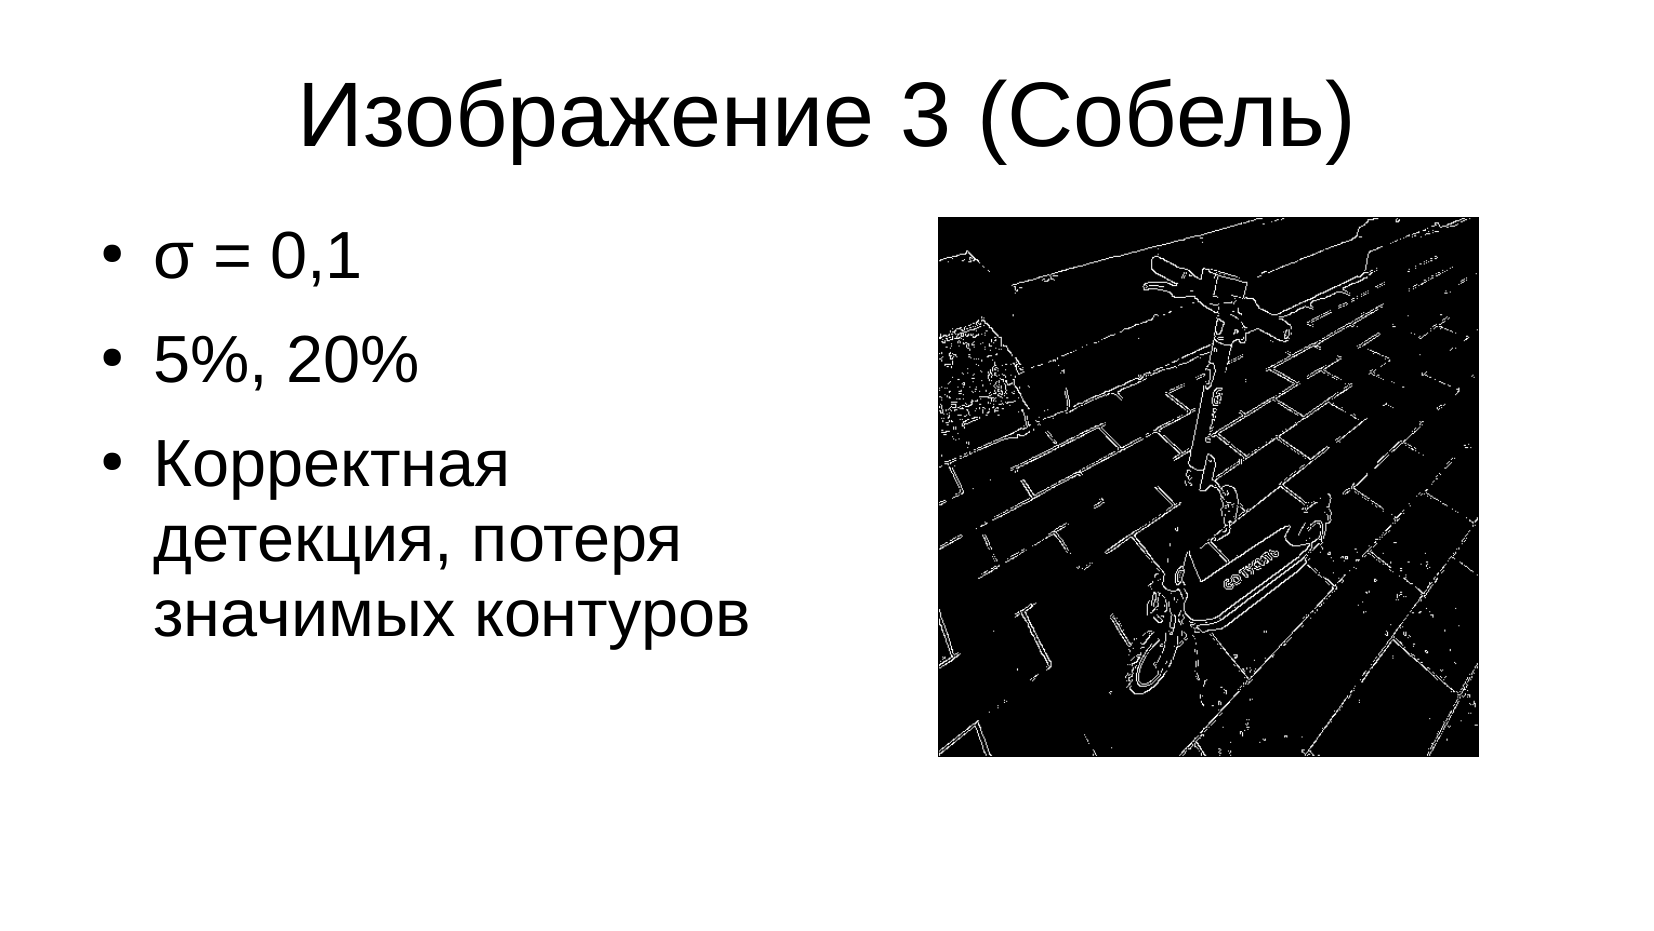

# Изображение 3 (Собель)
σ = 0,1
5%, 20%
Корректная детекция, потеря значимых контуров